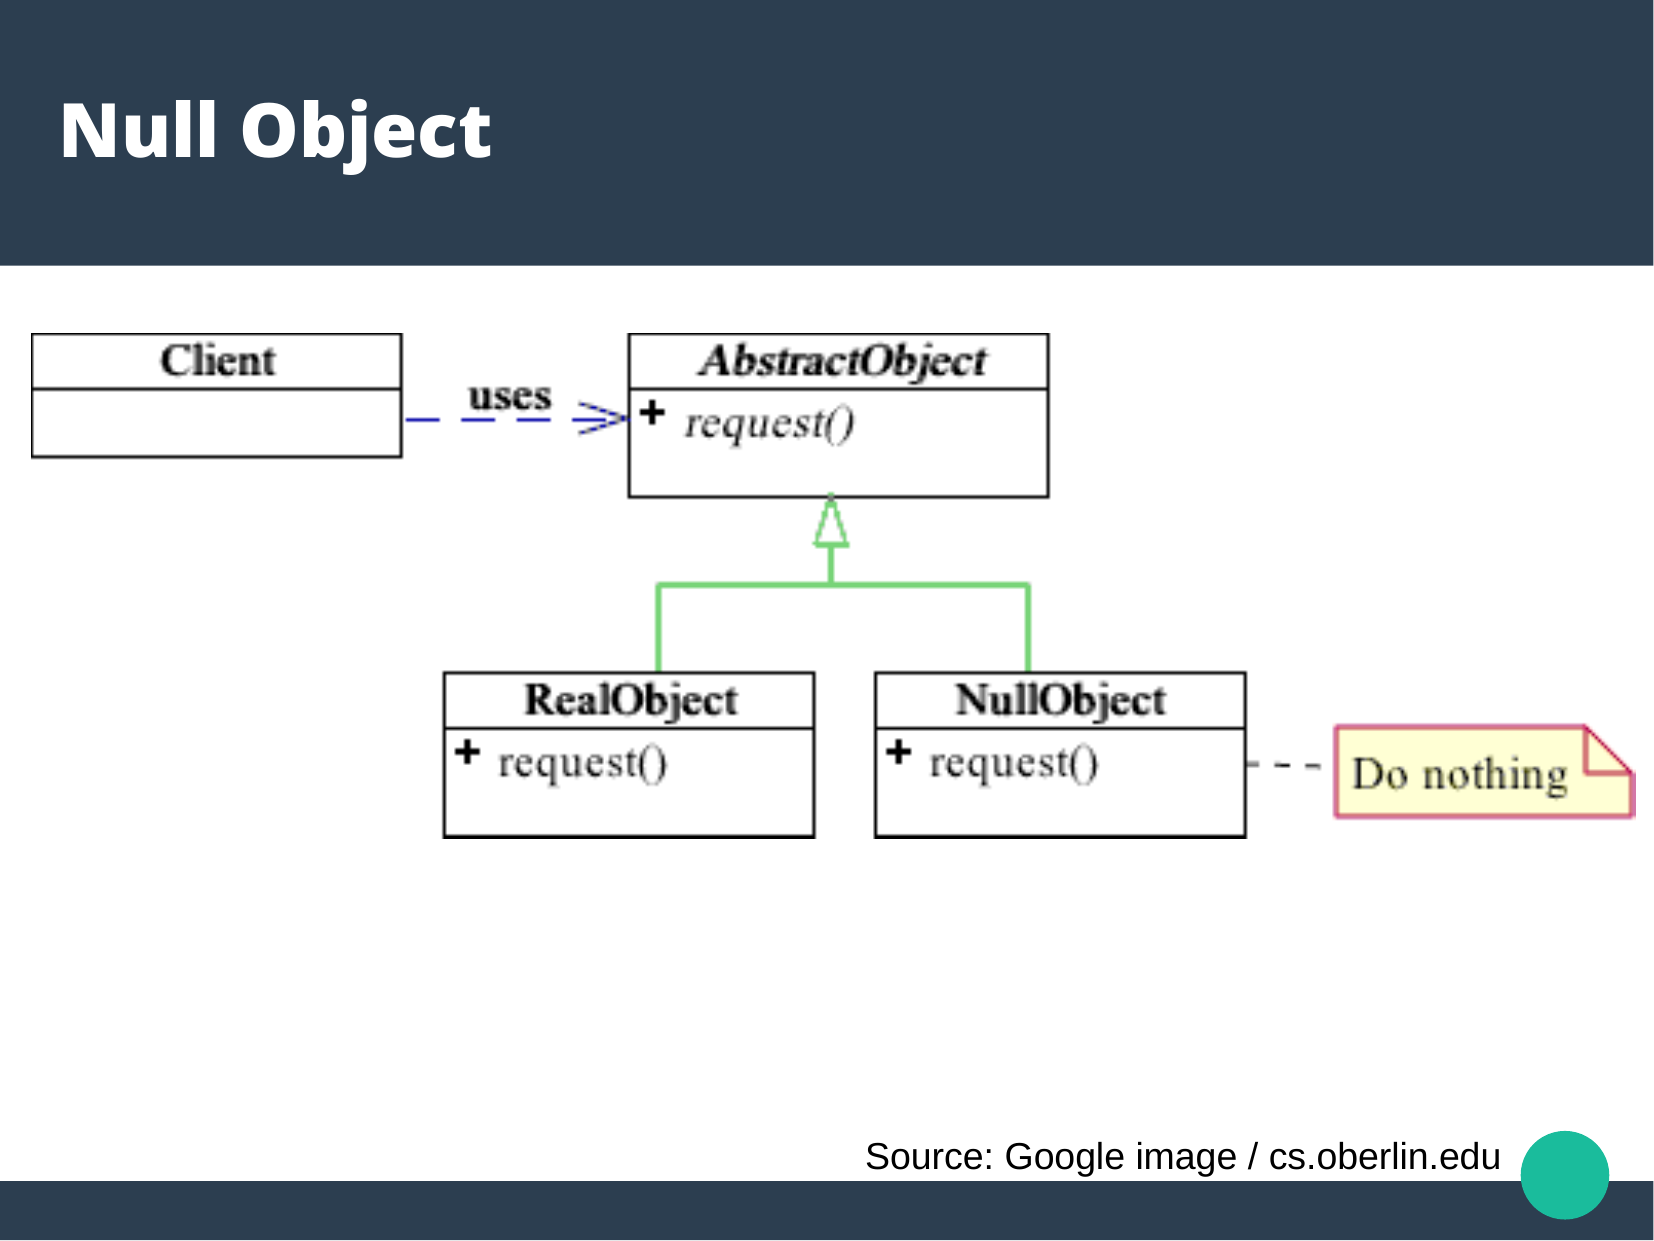

# Null Object
Source: Google image / cs.oberlin.edu